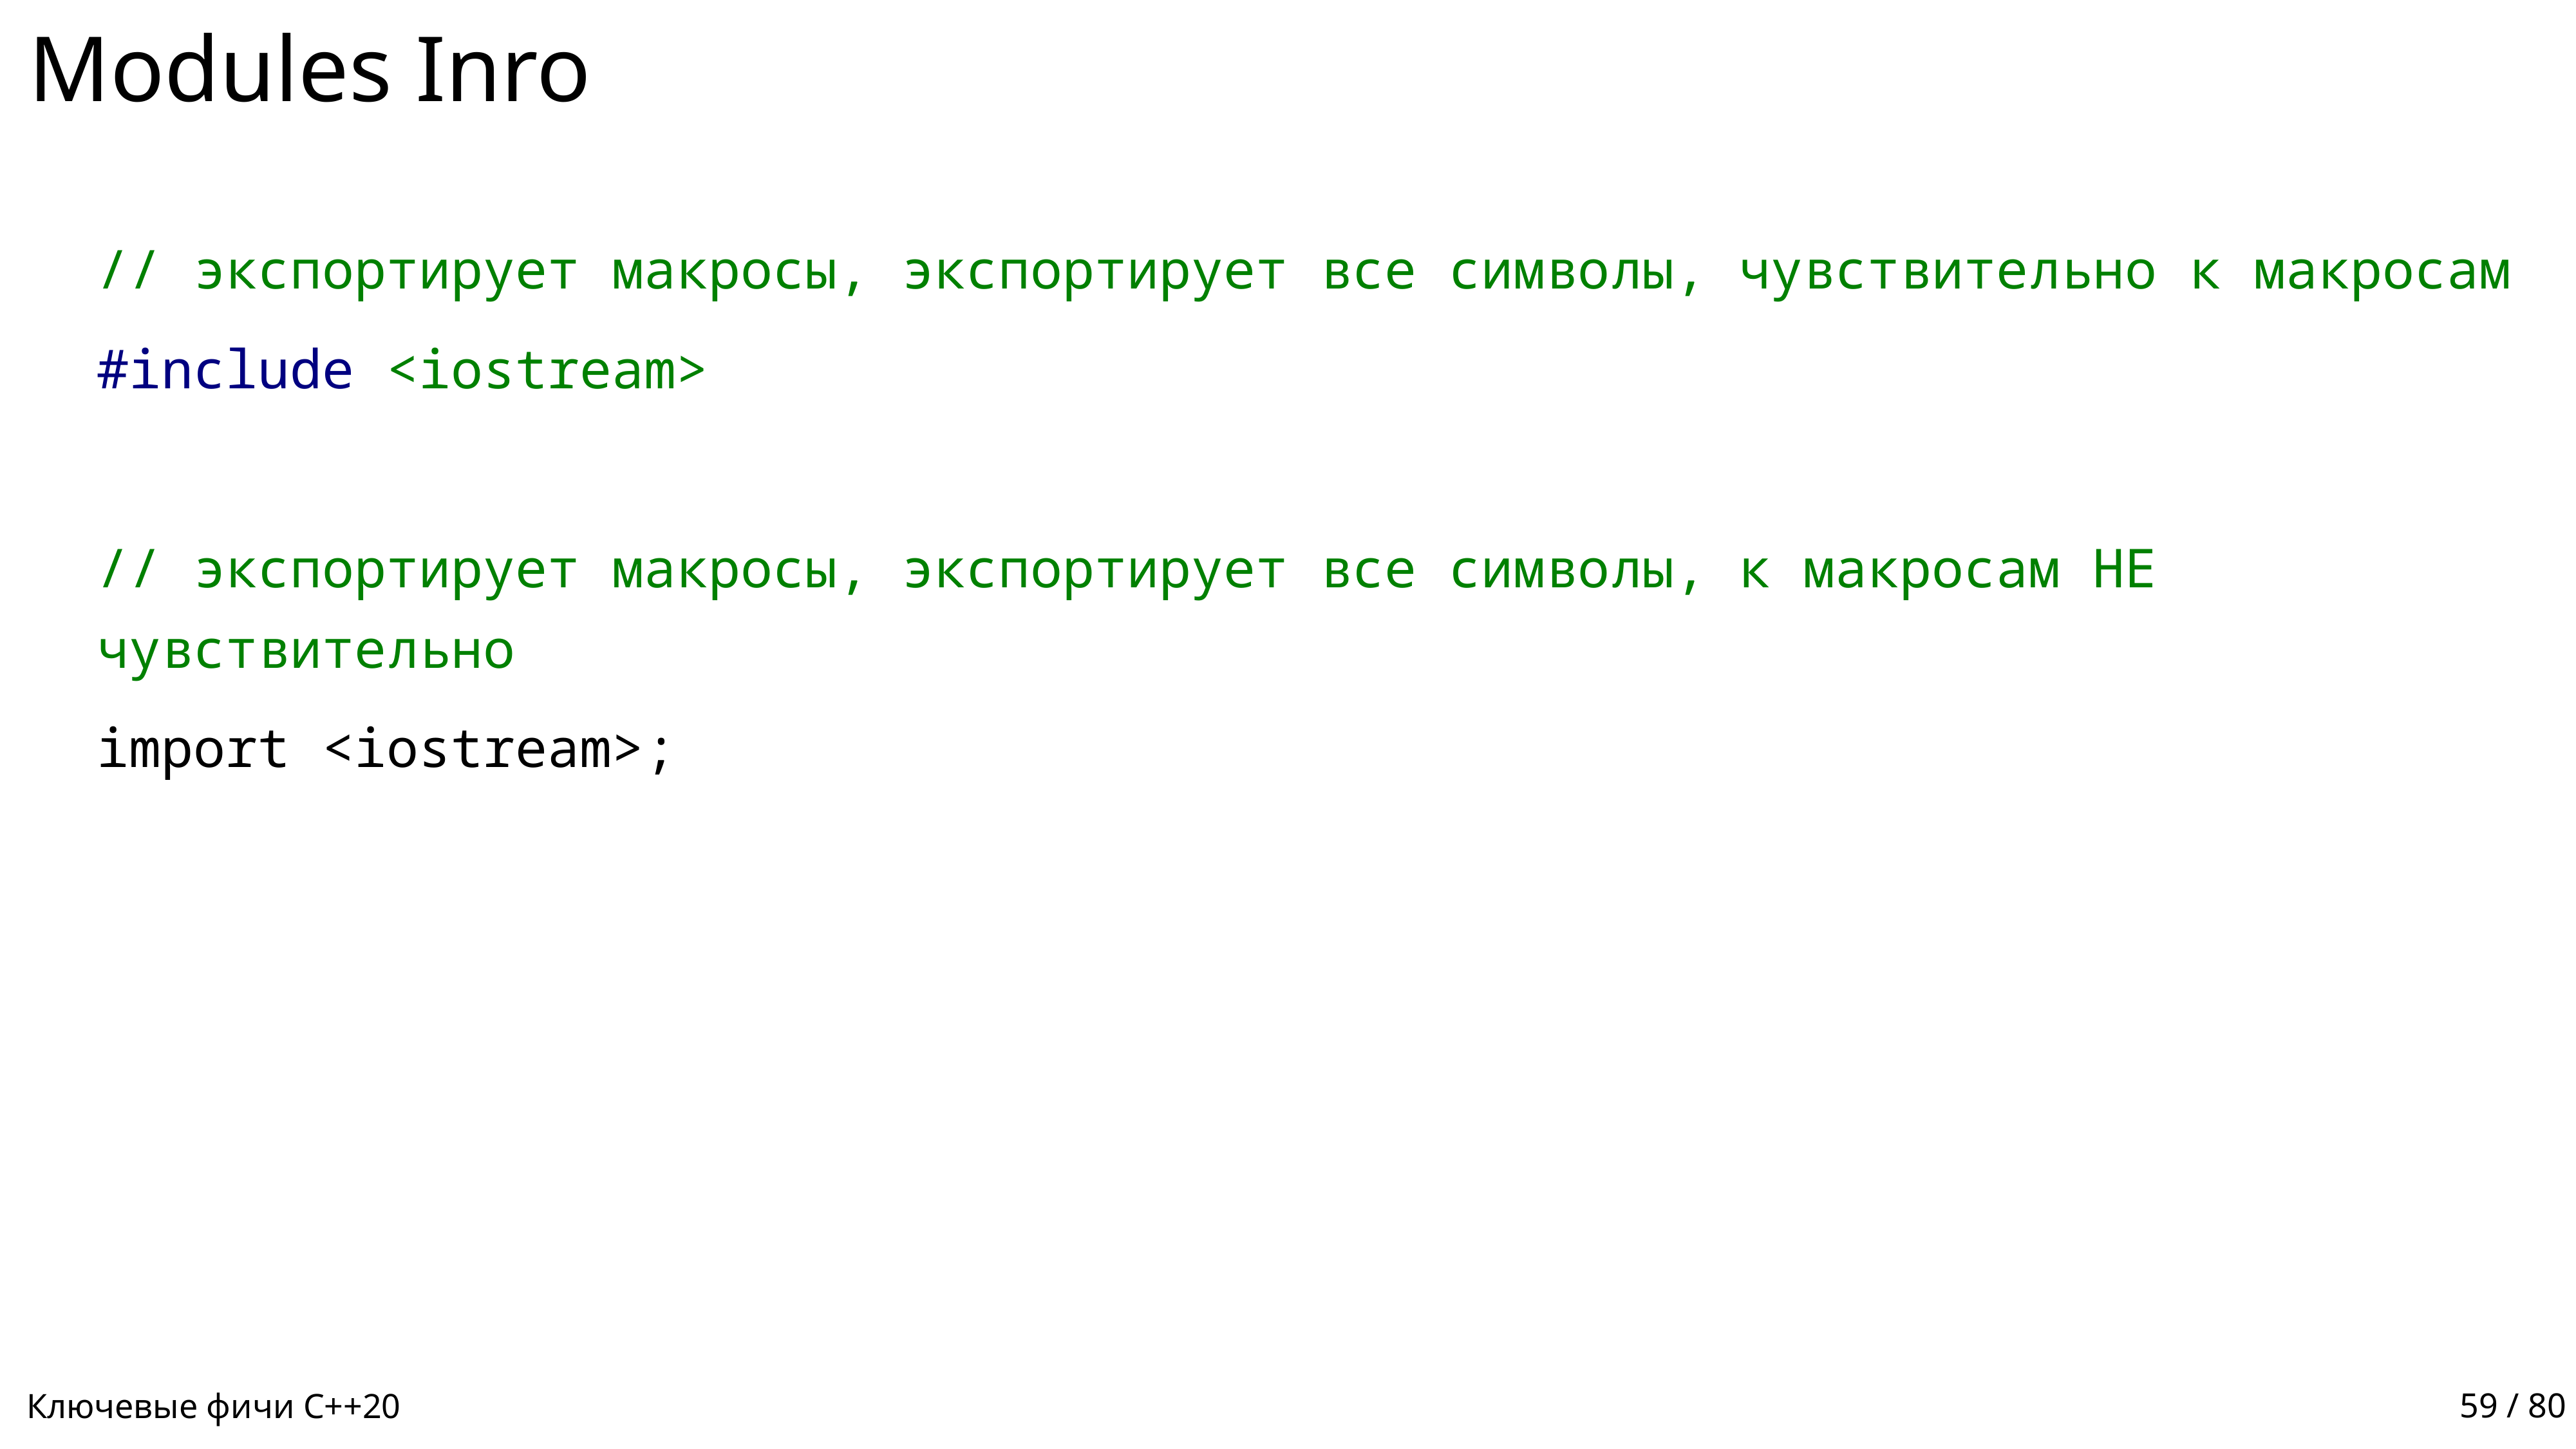

# Modules Inro
// экспортирует макросы, экспортирует все символы, чувствительно к макросам
#include <iostream>
// экспортирует макросы, экспортирует все символы, к макросам НЕ чувствительно
import <iostream>;
Ключевые фичи С++20